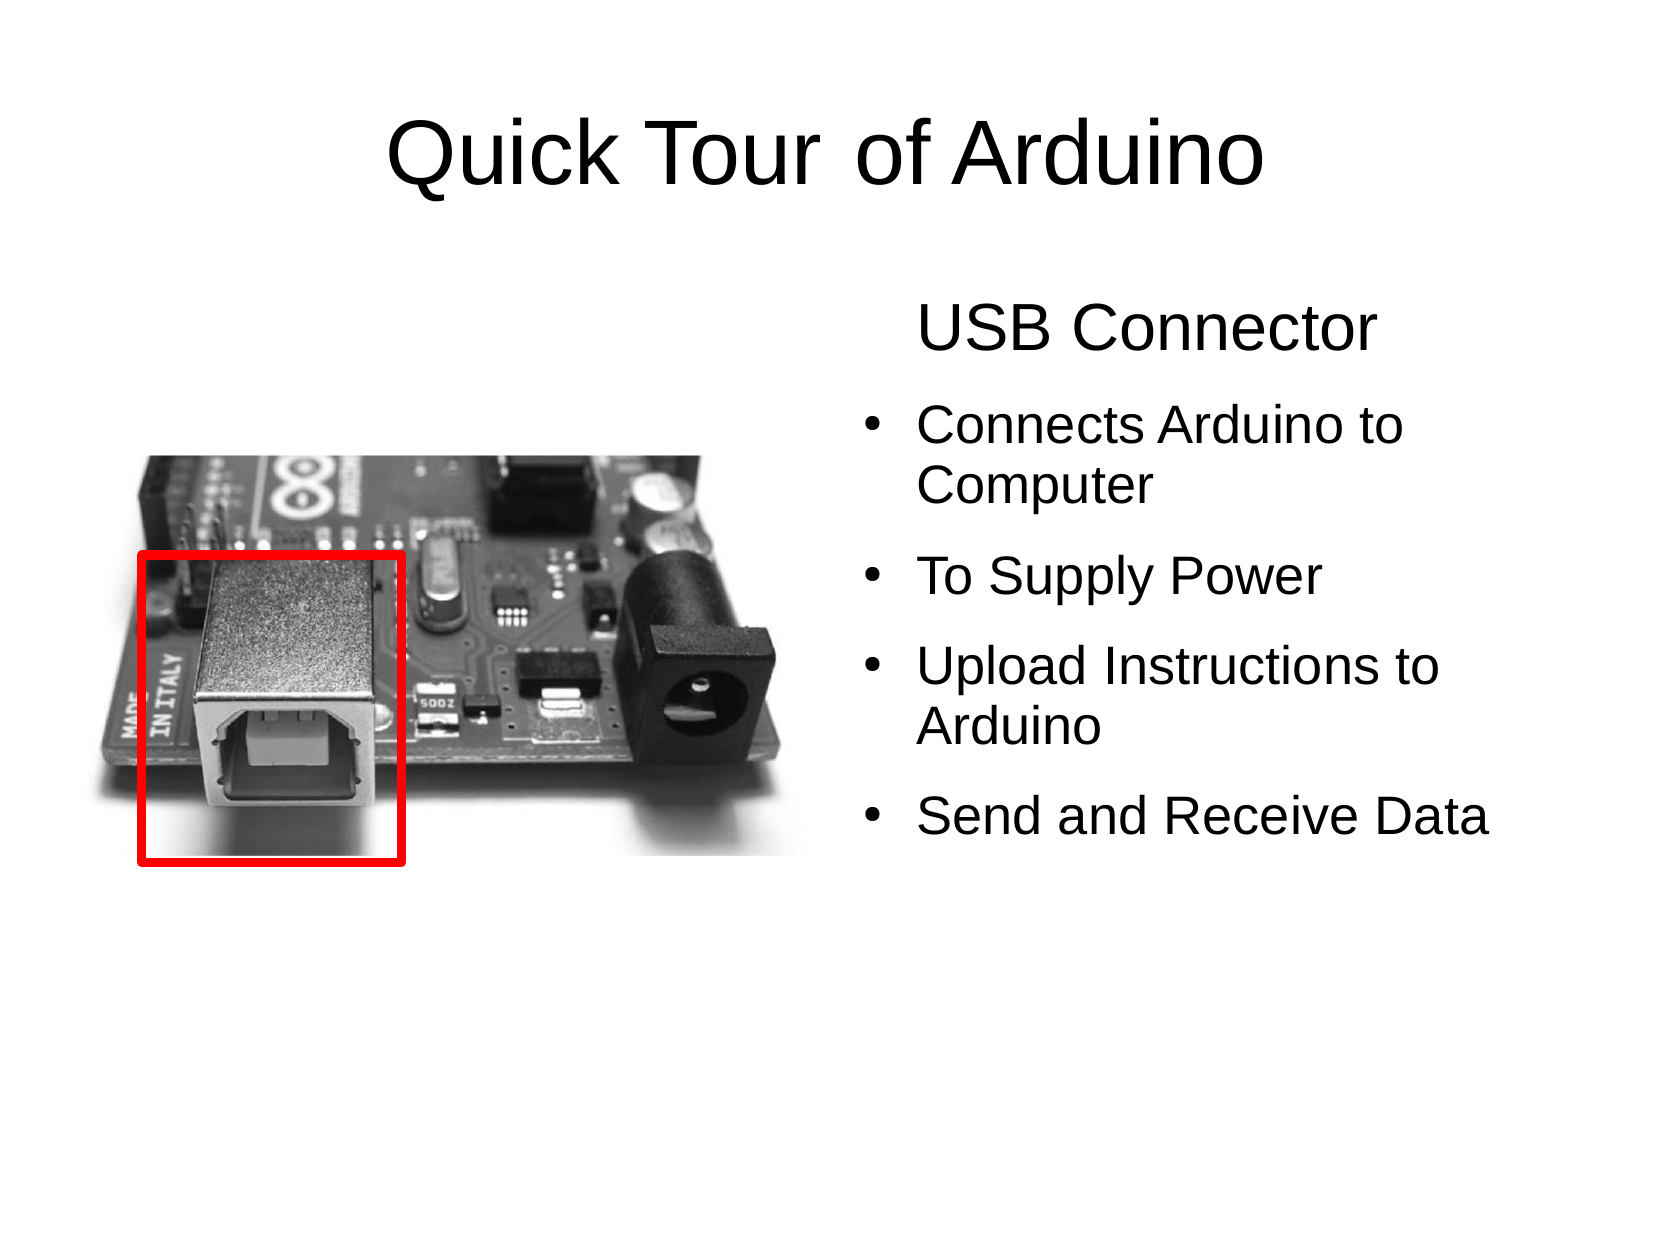

# Quick Tour	 of Arduino
USB Connector
Connects Arduino to Computer
To Supply Power
Upload Instructions to Arduino
Send and Receive Data